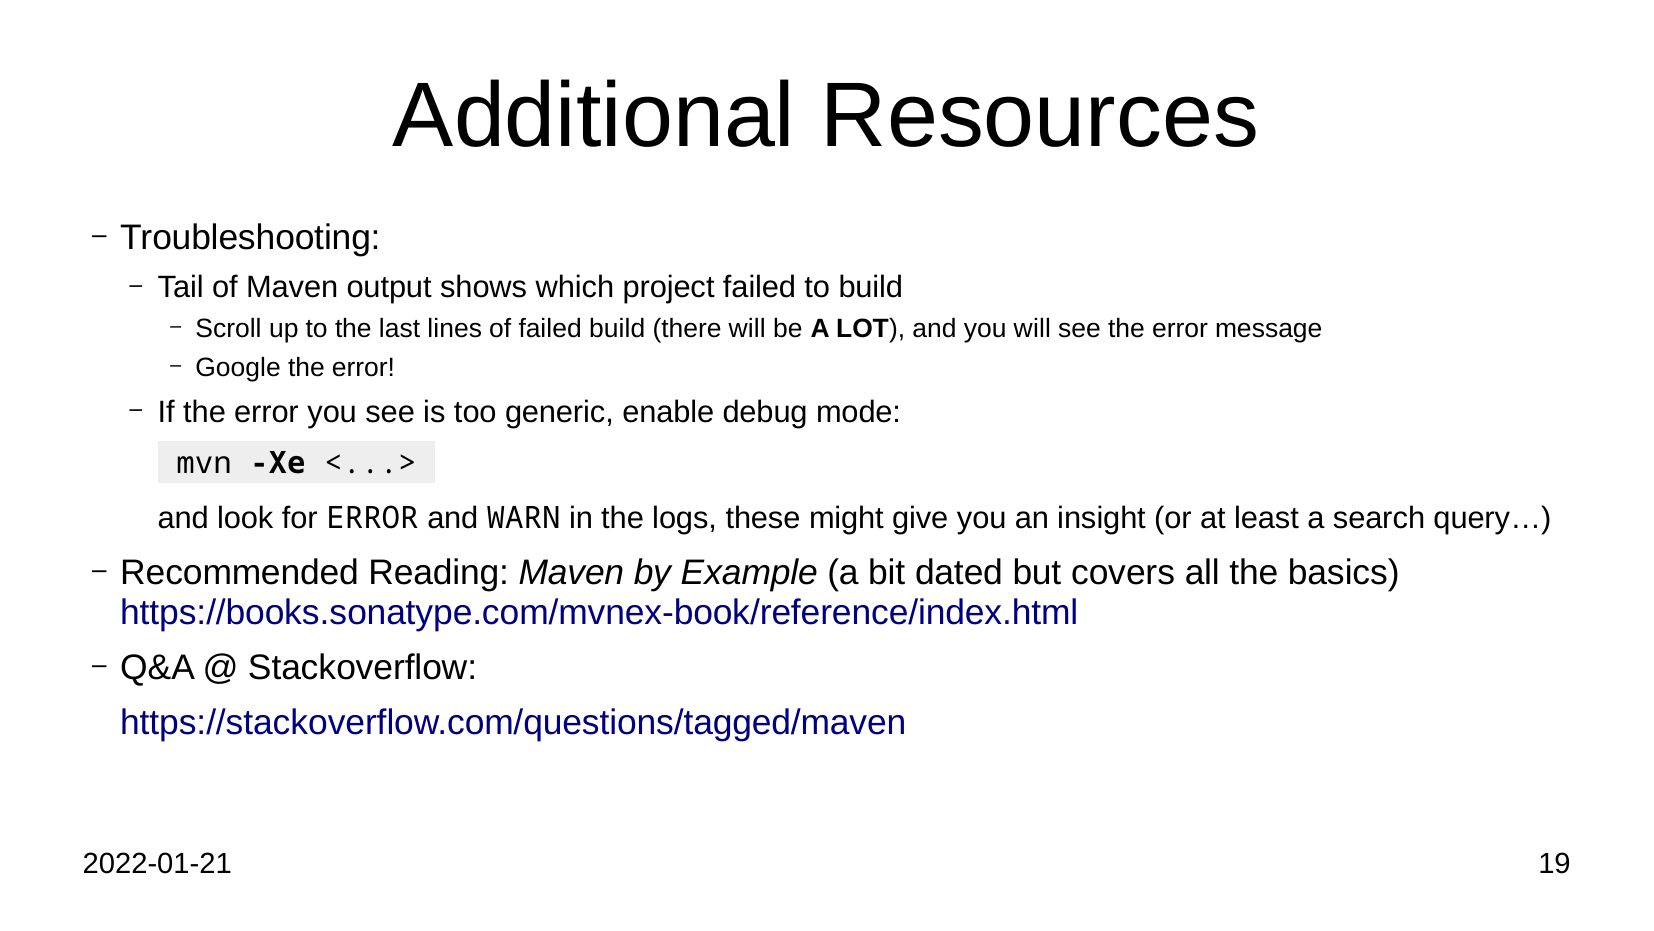

# Additional Resources
Troubleshooting:
Tail of Maven output shows which project failed to build
Scroll up to the last lines of failed build (there will be A LOT), and you will see the error message
Google the error!
If the error you see is too generic, enable debug mode:
 mvn -Xe <...>
and look for ERROR and WARN in the logs, these might give you an insight (or at least a search query…)
Recommended Reading: Maven by Example (a bit dated but covers all the basics) https://books.sonatype.com/mvnex-book/reference/index.html
Q&A @ Stackoverflow:
https://stackoverflow.com/questions/tagged/maven
2022-01-21
19